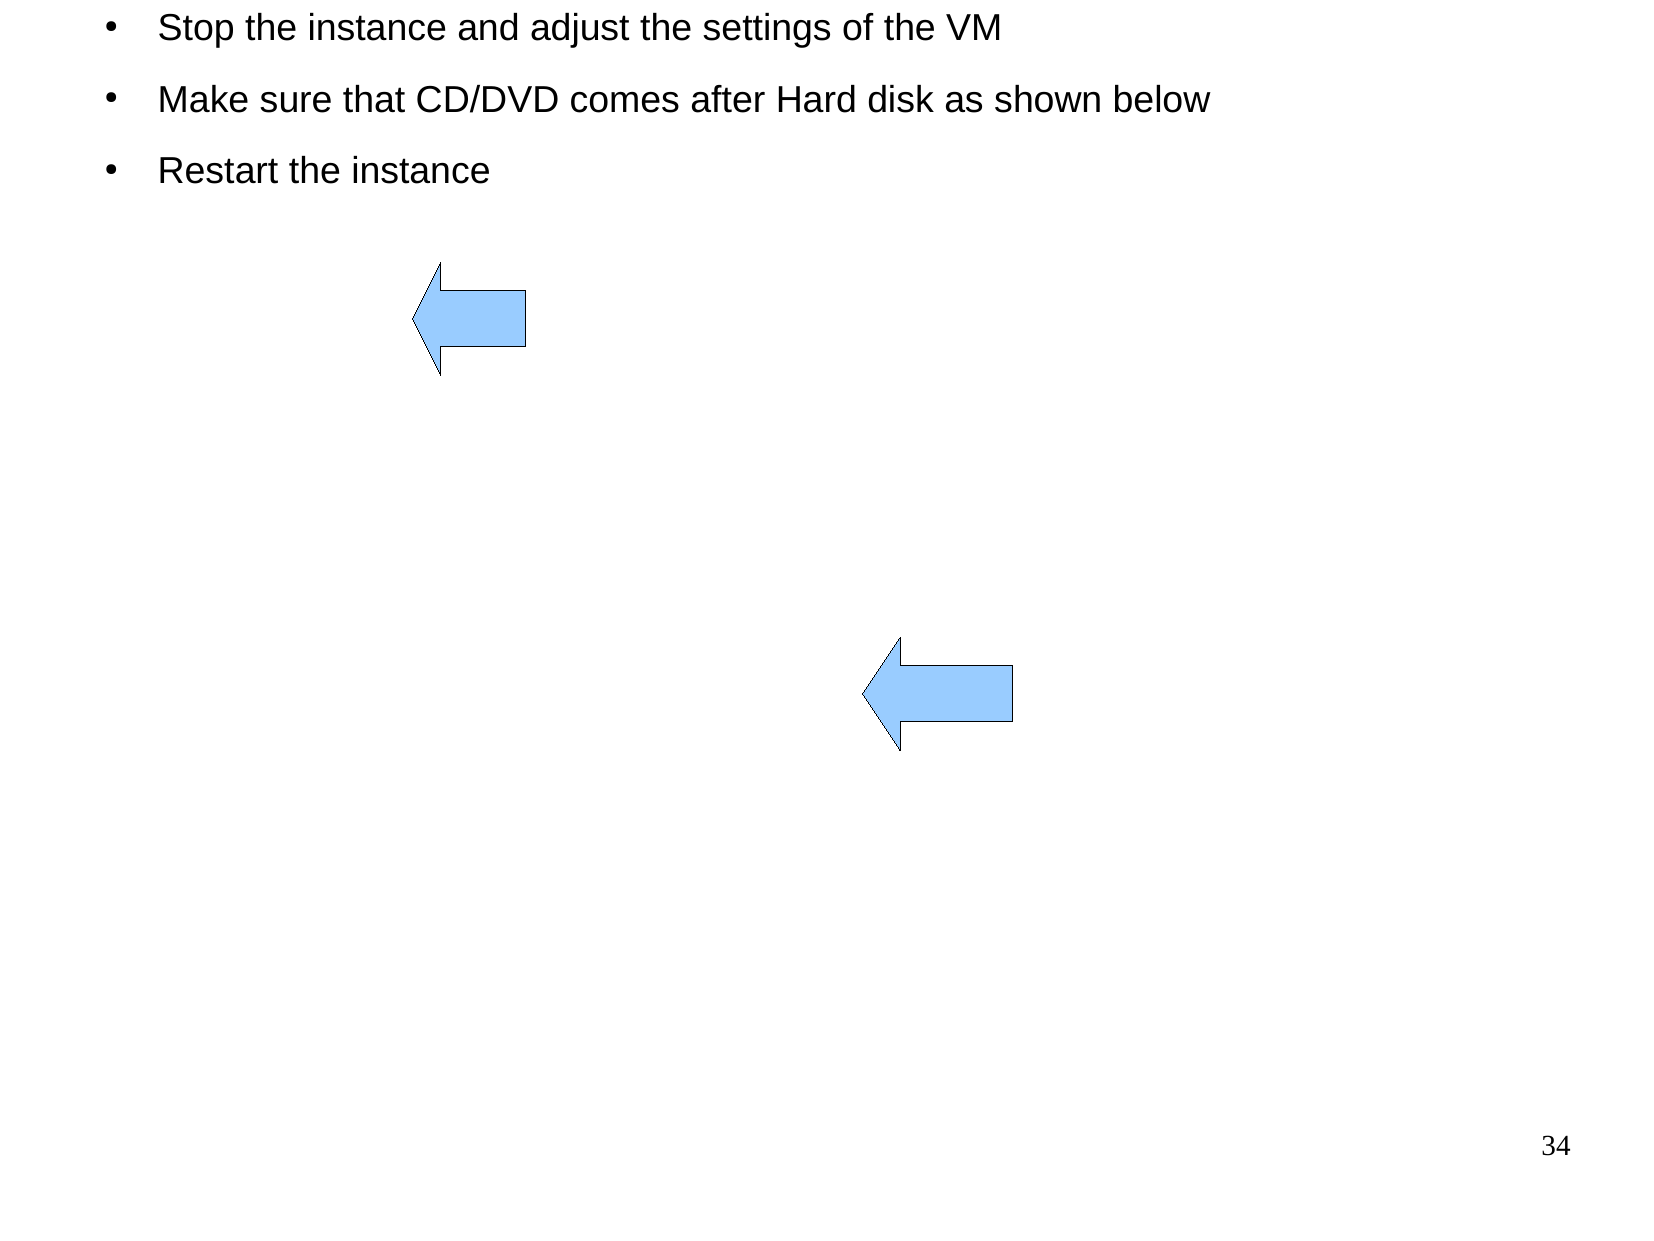

# Stop the instance and adjust the settings of the VM
Make sure that CD/DVD comes after Hard disk as shown below
Restart the instance
34